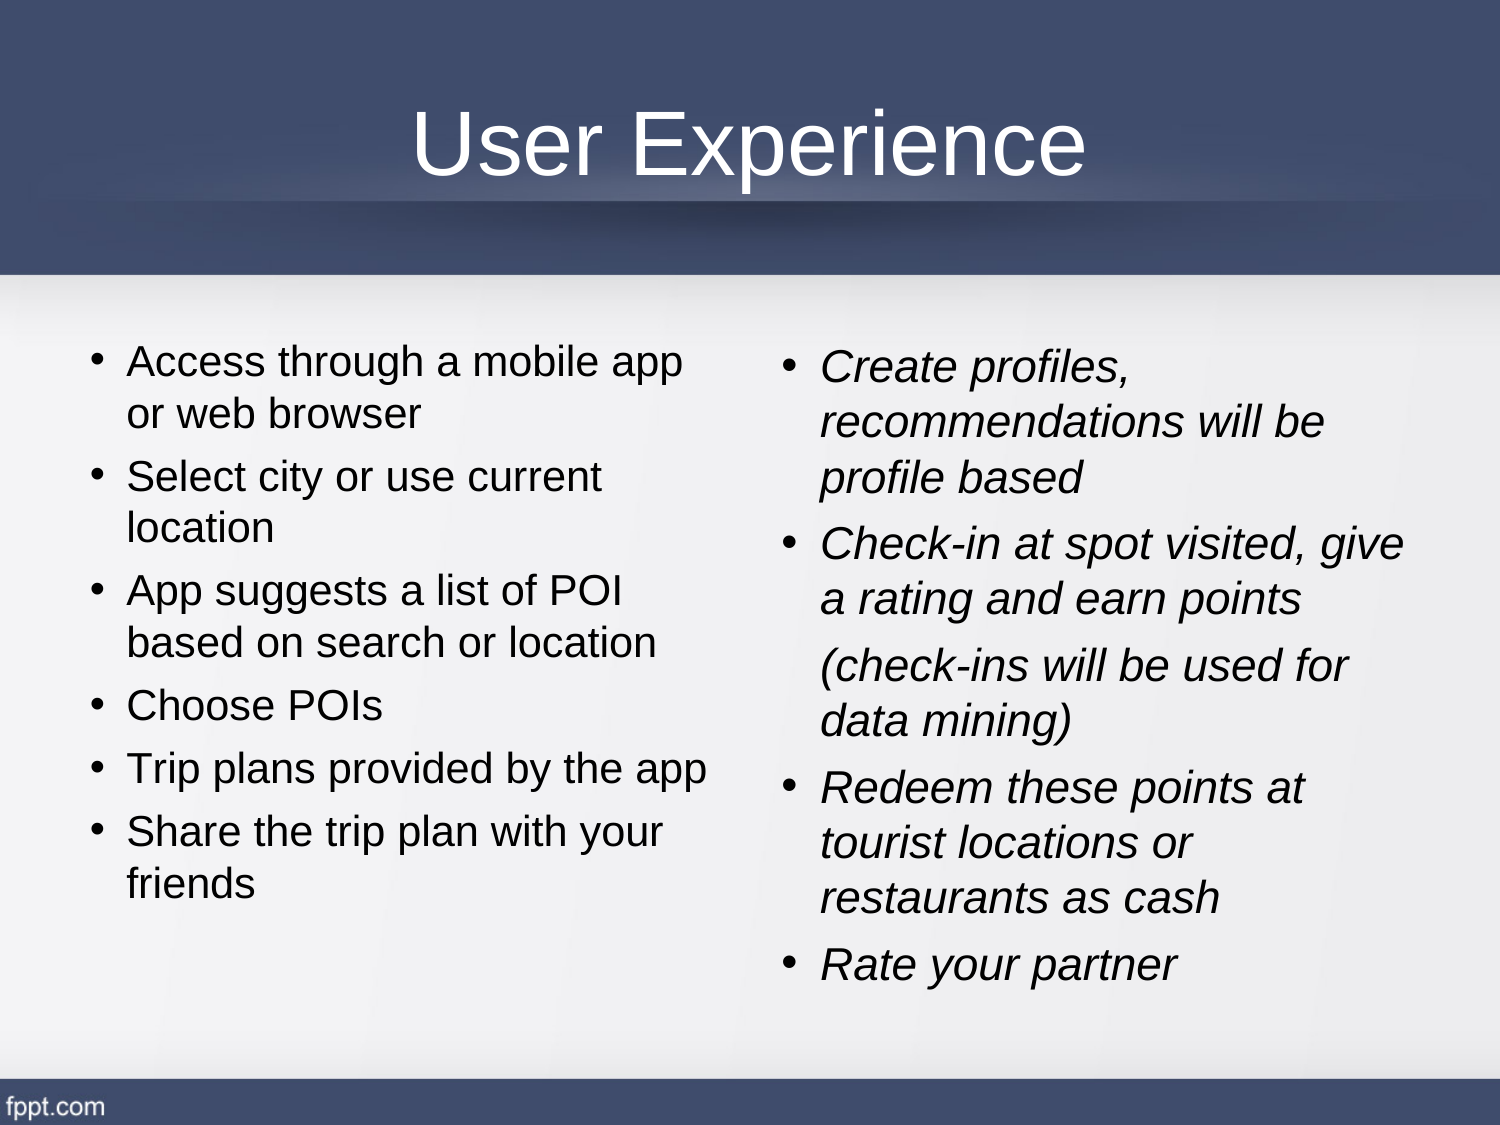

# User Experience
Access through a mobile app or web browser
Select city or use current location
App suggests a list of POI based on search or location
Choose POIs
Trip plans provided by the app
Share the trip plan with your friends
Create profiles, recommendations will be profile based
Check-in at spot visited, give a rating and earn points
(check-ins will be used for data mining)
Redeem these points at tourist locations or restaurants as cash
Rate your partner